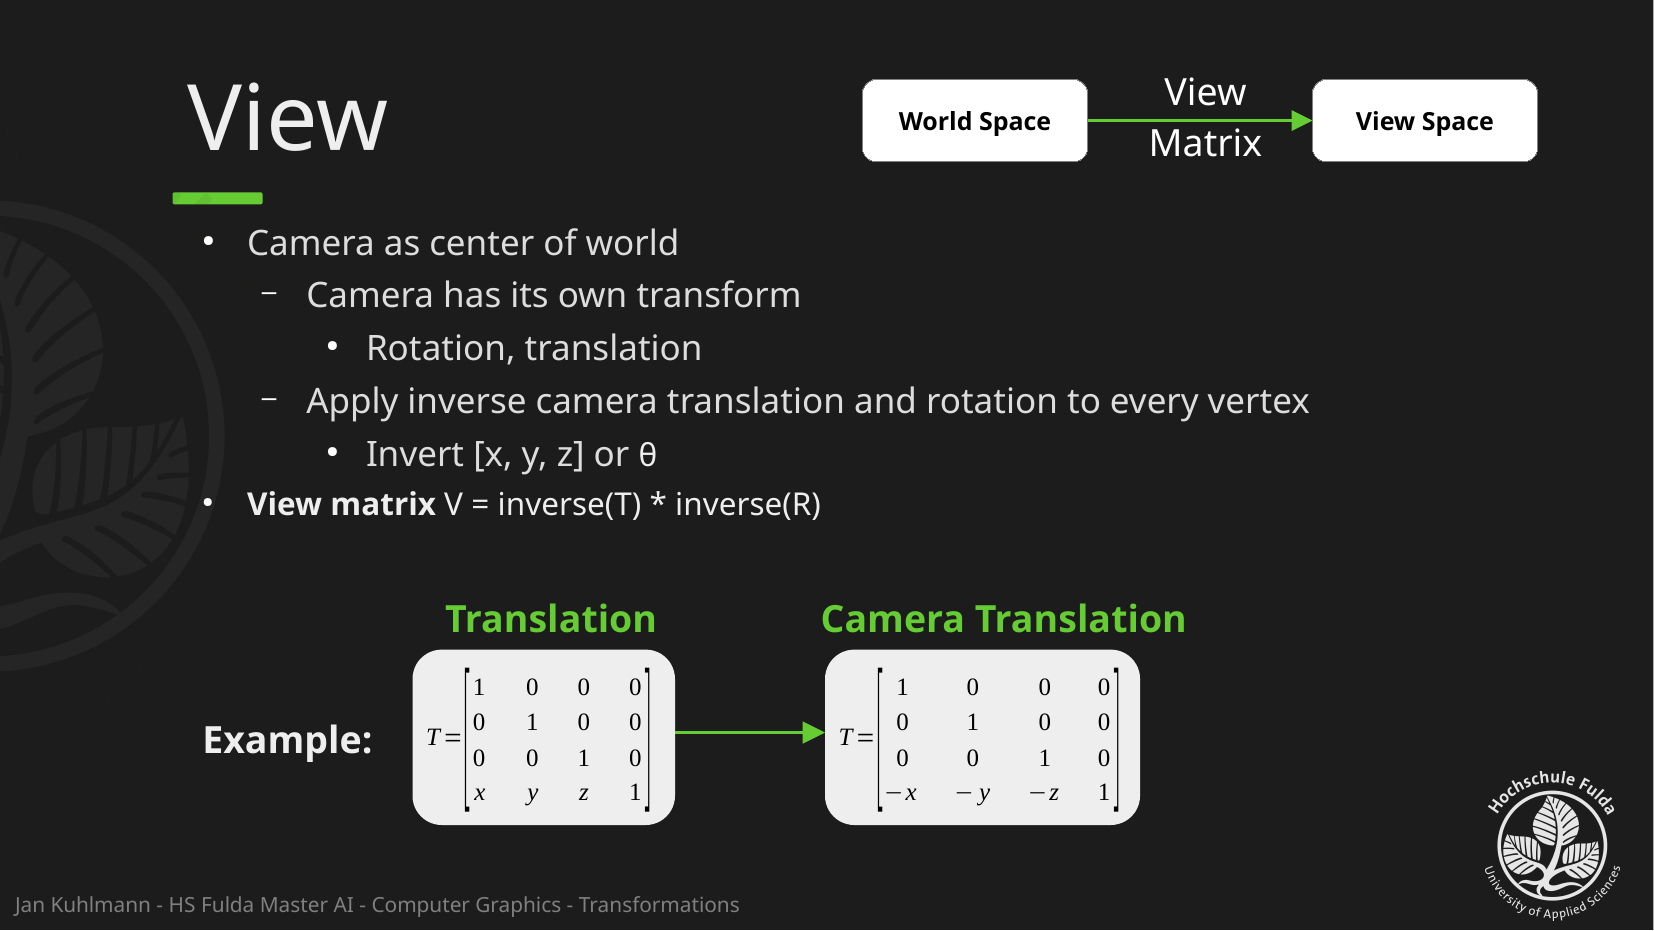

# View
View
Matrix
World Space
View Space
Camera as center of world
Camera has its own transform
Rotation, translation
Apply inverse camera translation and rotation to every vertex
Invert [x, y, z] or θ
View matrix V = inverse(T) * inverse(R)
Translation
Camera Translation
Example:
Jan Kuhlmann - HS Fulda Master AI - Computer Graphics - Transformations